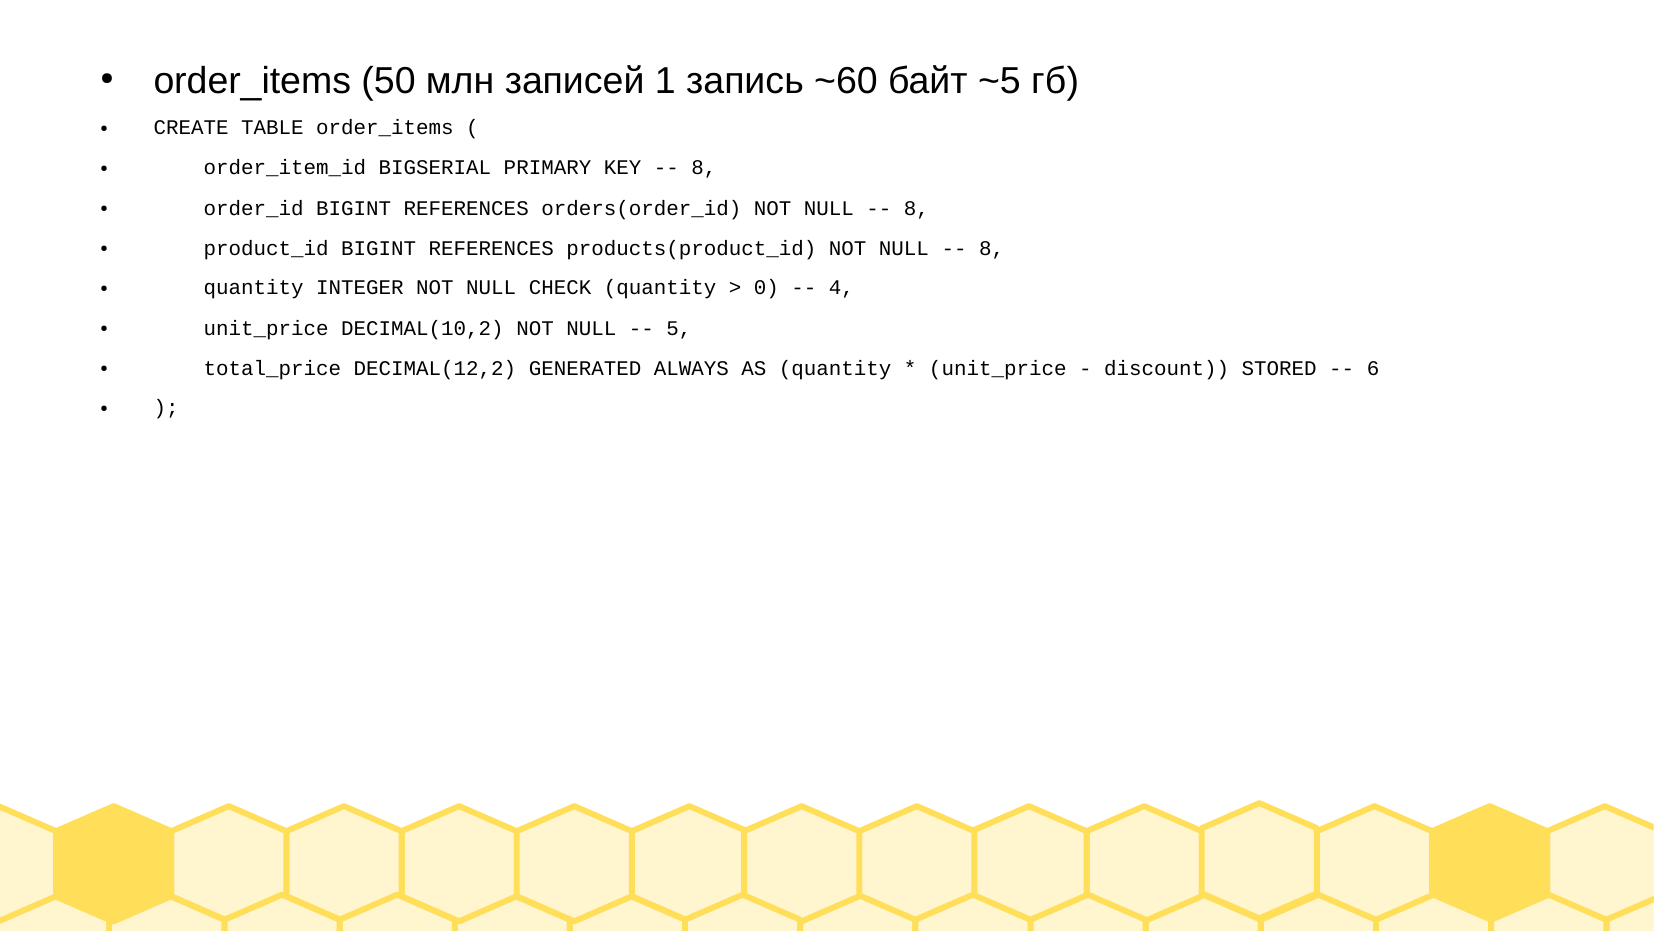

# order_items (50 млн записей 1 запись ~60 байт ~5 гб)
CREATE TABLE order_items (
 order_item_id BIGSERIAL PRIMARY KEY -- 8,
 order_id BIGINT REFERENCES orders(order_id) NOT NULL -- 8,
 product_id BIGINT REFERENCES products(product_id) NOT NULL -- 8,
 quantity INTEGER NOT NULL CHECK (quantity > 0) -- 4,
 unit_price DECIMAL(10,2) NOT NULL -- 5,
 total_price DECIMAL(12,2) GENERATED ALWAYS AS (quantity * (unit_price - discount)) STORED -- 6
);